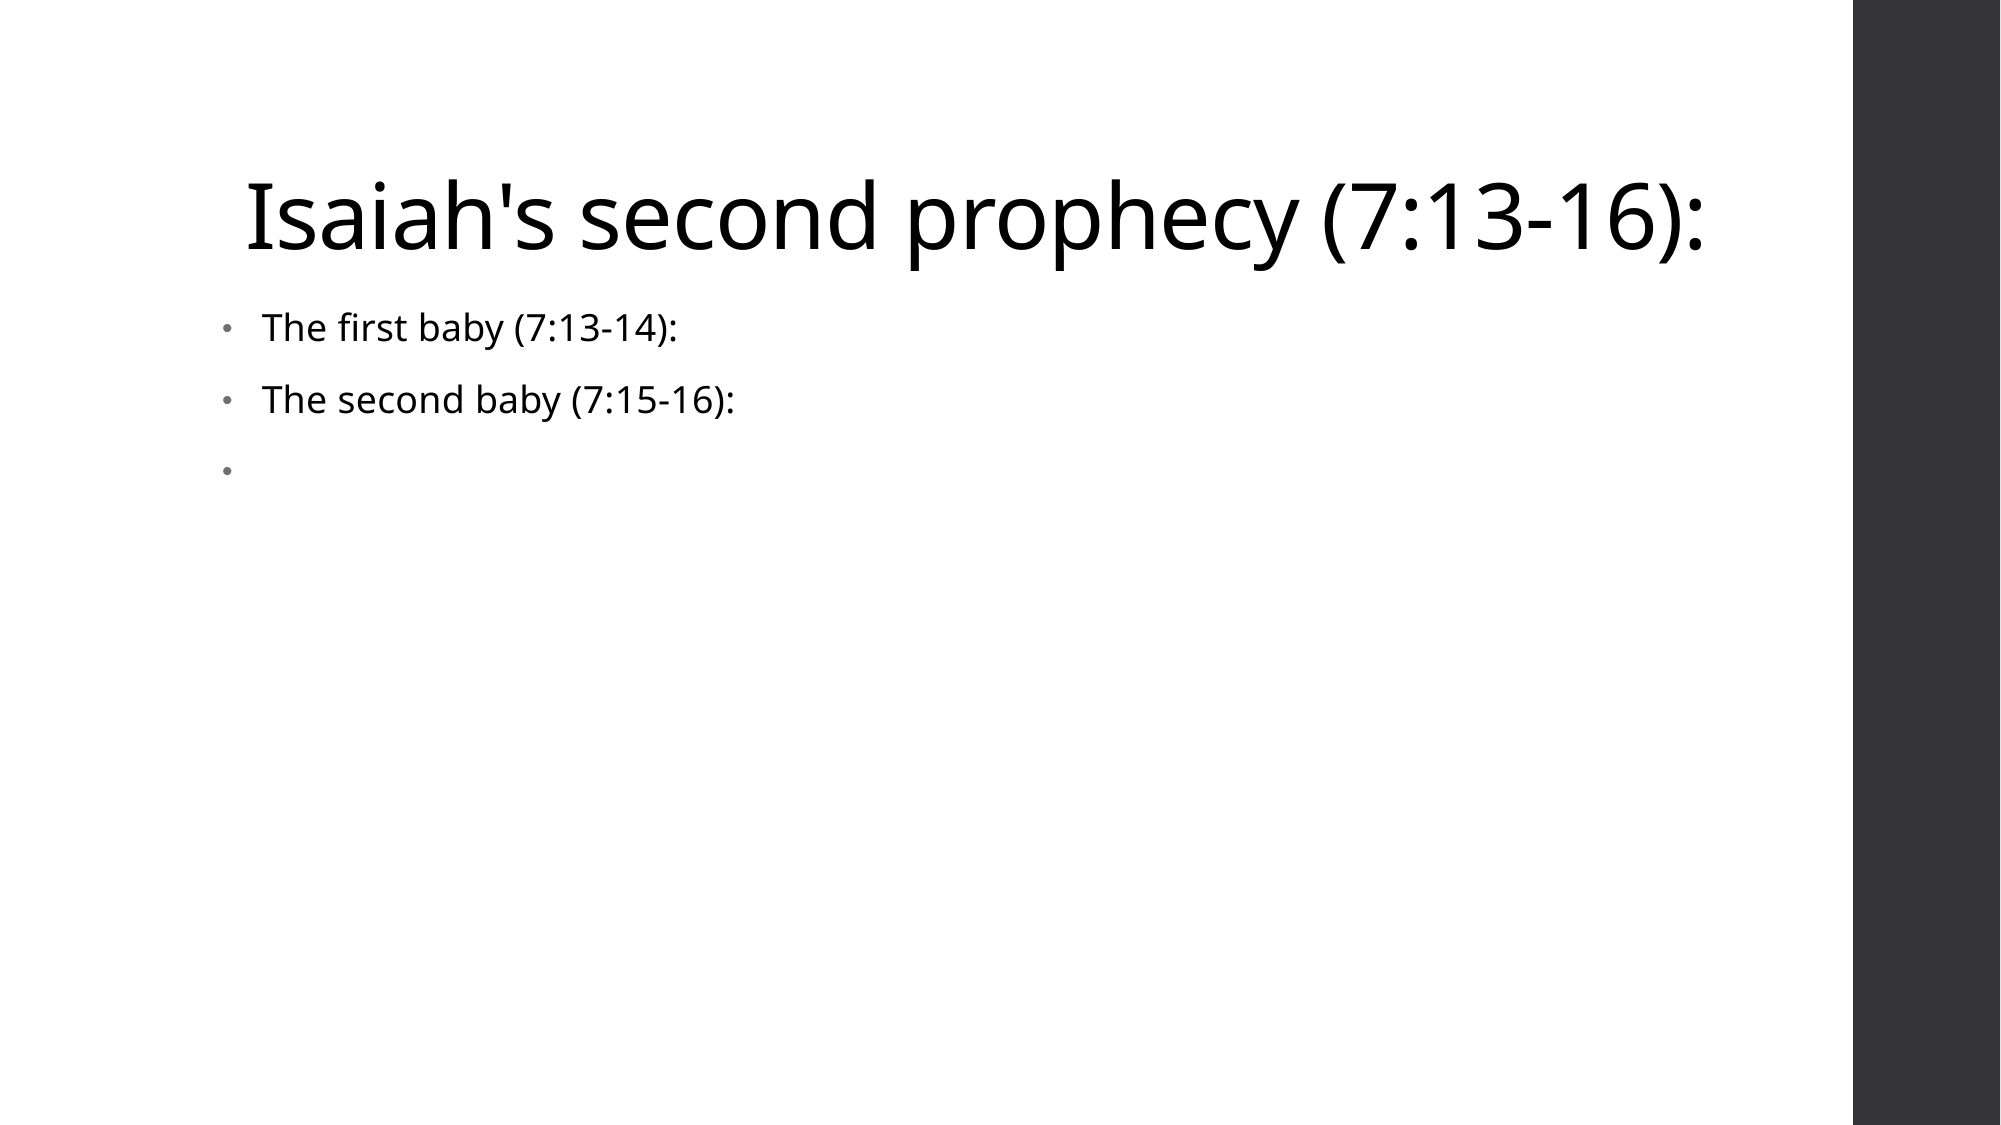

# Isaiah's second prophecy (7:13-16):
 The first baby (7:13-14):
 The second baby (7:15-16):